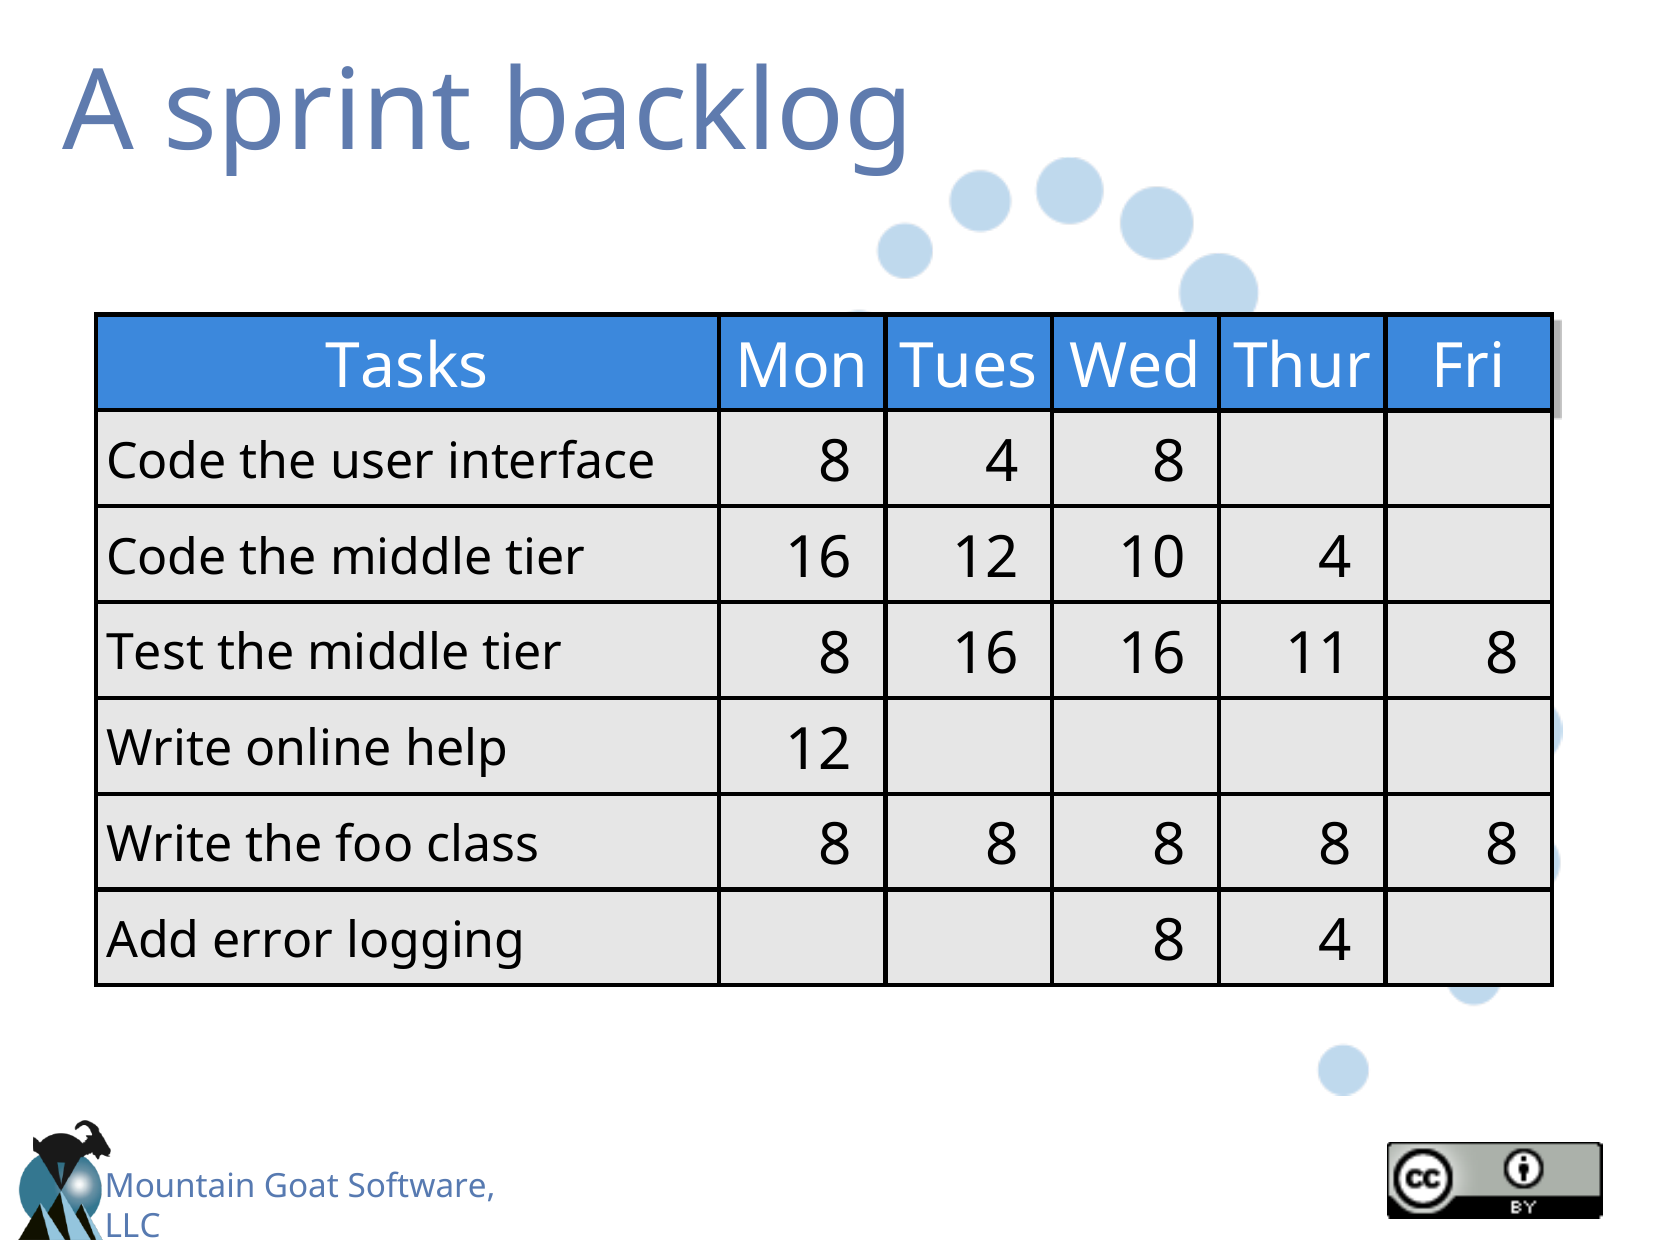

# A sprint backlog
Tasks
Mon
Tues
Wed
Thur
Fri
Code the user interface
8
10
16
8
Add error logging
8
8
16
8
12
8
4
12
16
8
4
11
8
4
8
8
Code the middle tier
Test the middle tier
Write online help
Write the foo class